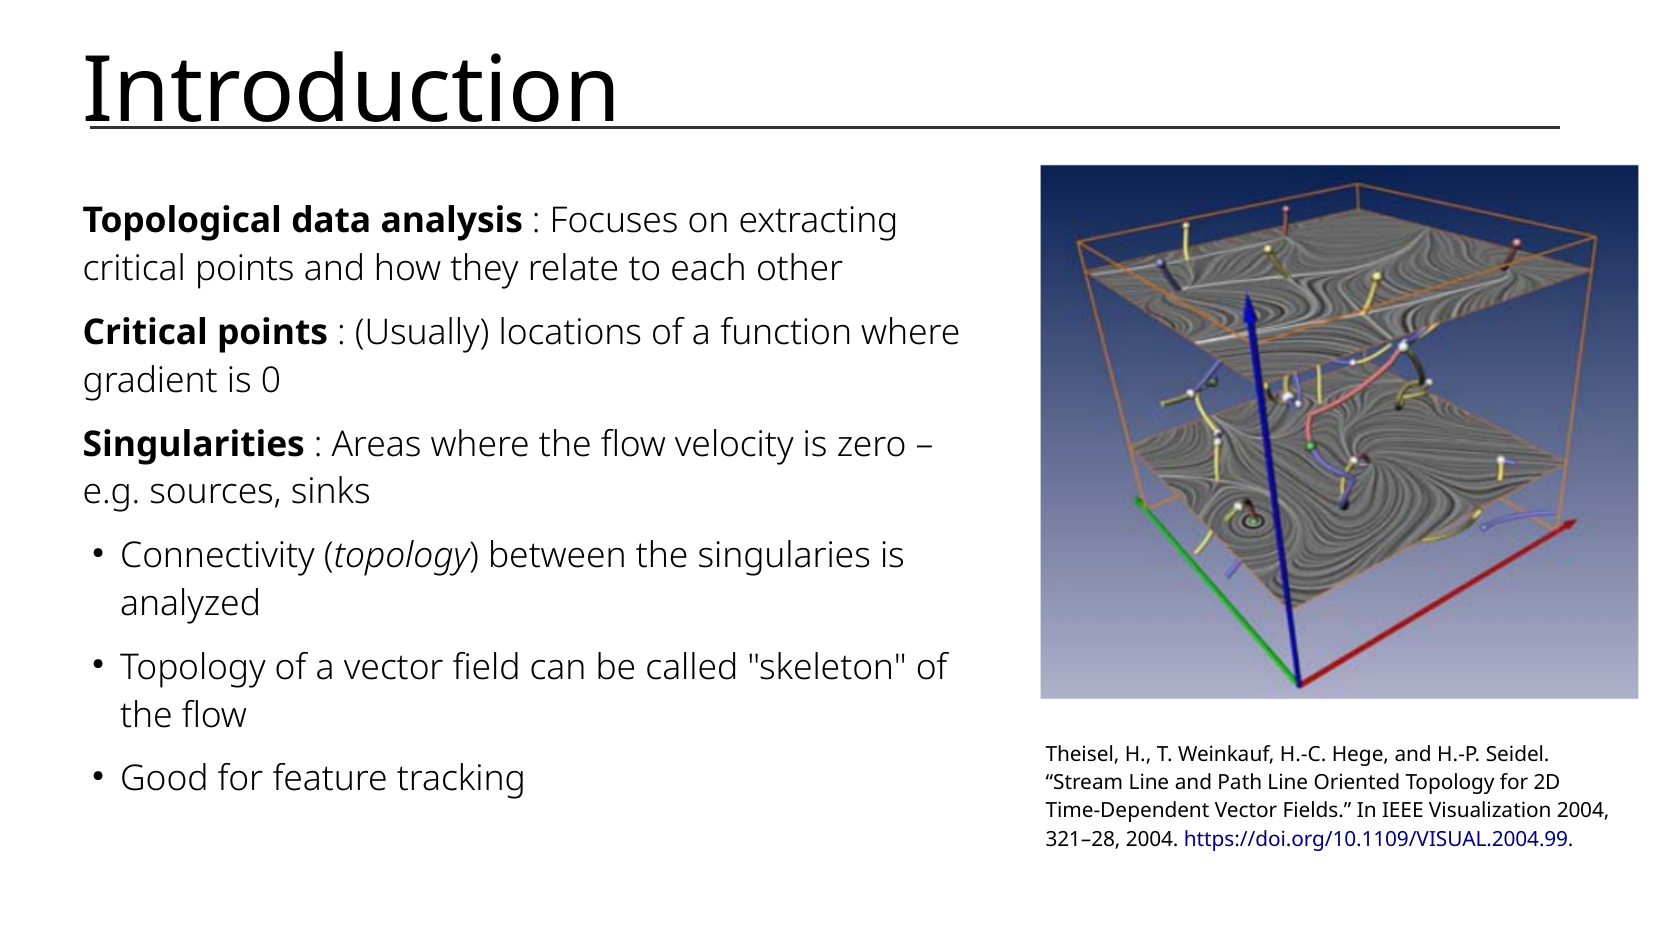

# Introduction
Topological data analysis : Focuses on extracting critical points and how they relate to each other
Critical points : (Usually) locations of a function where gradient is 0
Singularities : Areas where the flow velocity is zero – e.g. sources, sinks
Connectivity (topology) between the singularies is analyzed
Topology of a vector field can be called "skeleton" of the flow
Good for feature tracking
Theisel, H., T. Weinkauf, H.-C. Hege, and H.-P. Seidel. “Stream Line and Path Line Oriented Topology for 2D Time-Dependent Vector Fields.” In IEEE Visualization 2004, 321–28, 2004. https://doi.org/10.1109/VISUAL.2004.99.